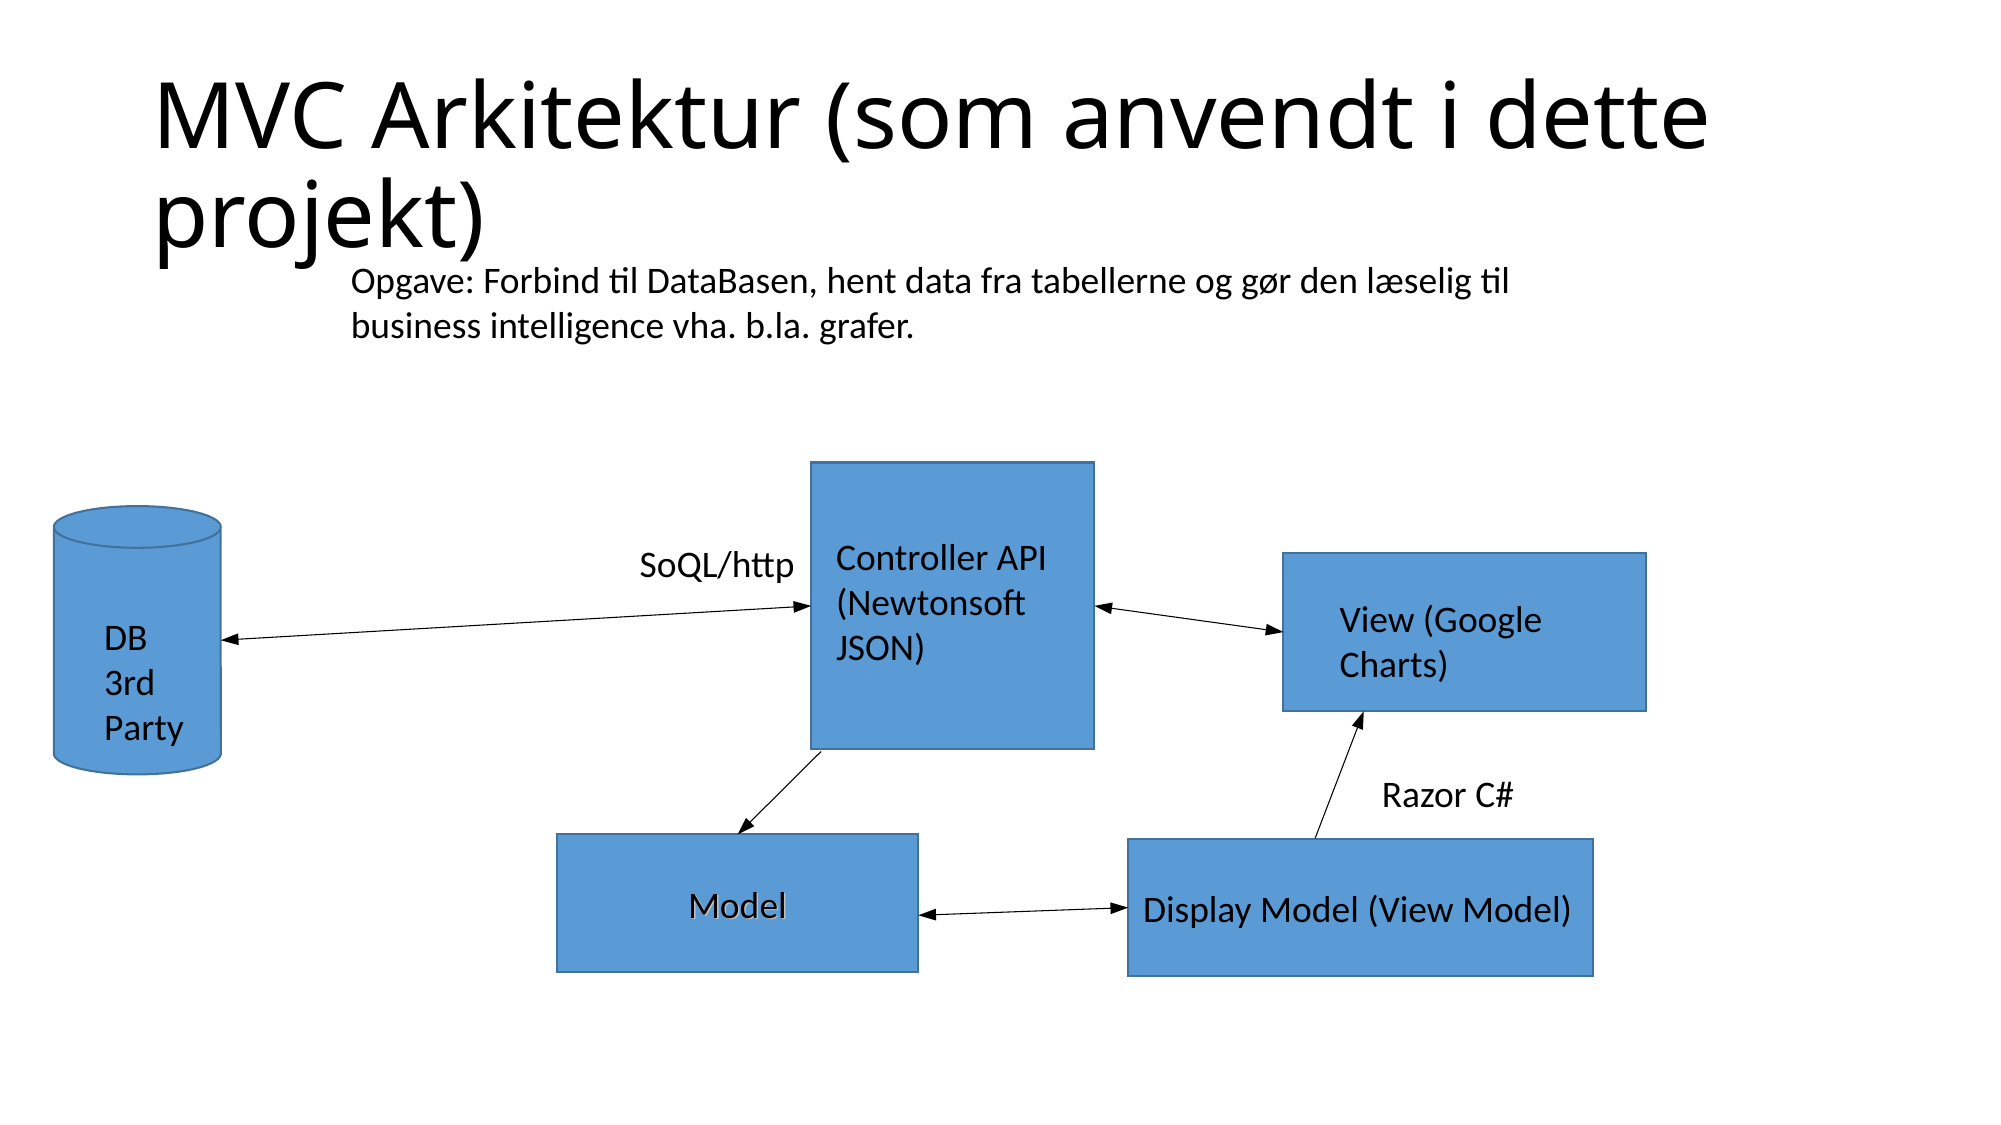

# MVC Arkitektur (som anvendt i dette projekt)
Opgave: Forbind til DataBasen, hent data fra tabellerne og gør den læselig til business intelligence vha. b.la. grafer.
Controller API
(Newtonsoft JSON)
SoQL/http
View (Google Charts)
DB
3rd
Party
Razor C#
Model
Display Model (View Model)